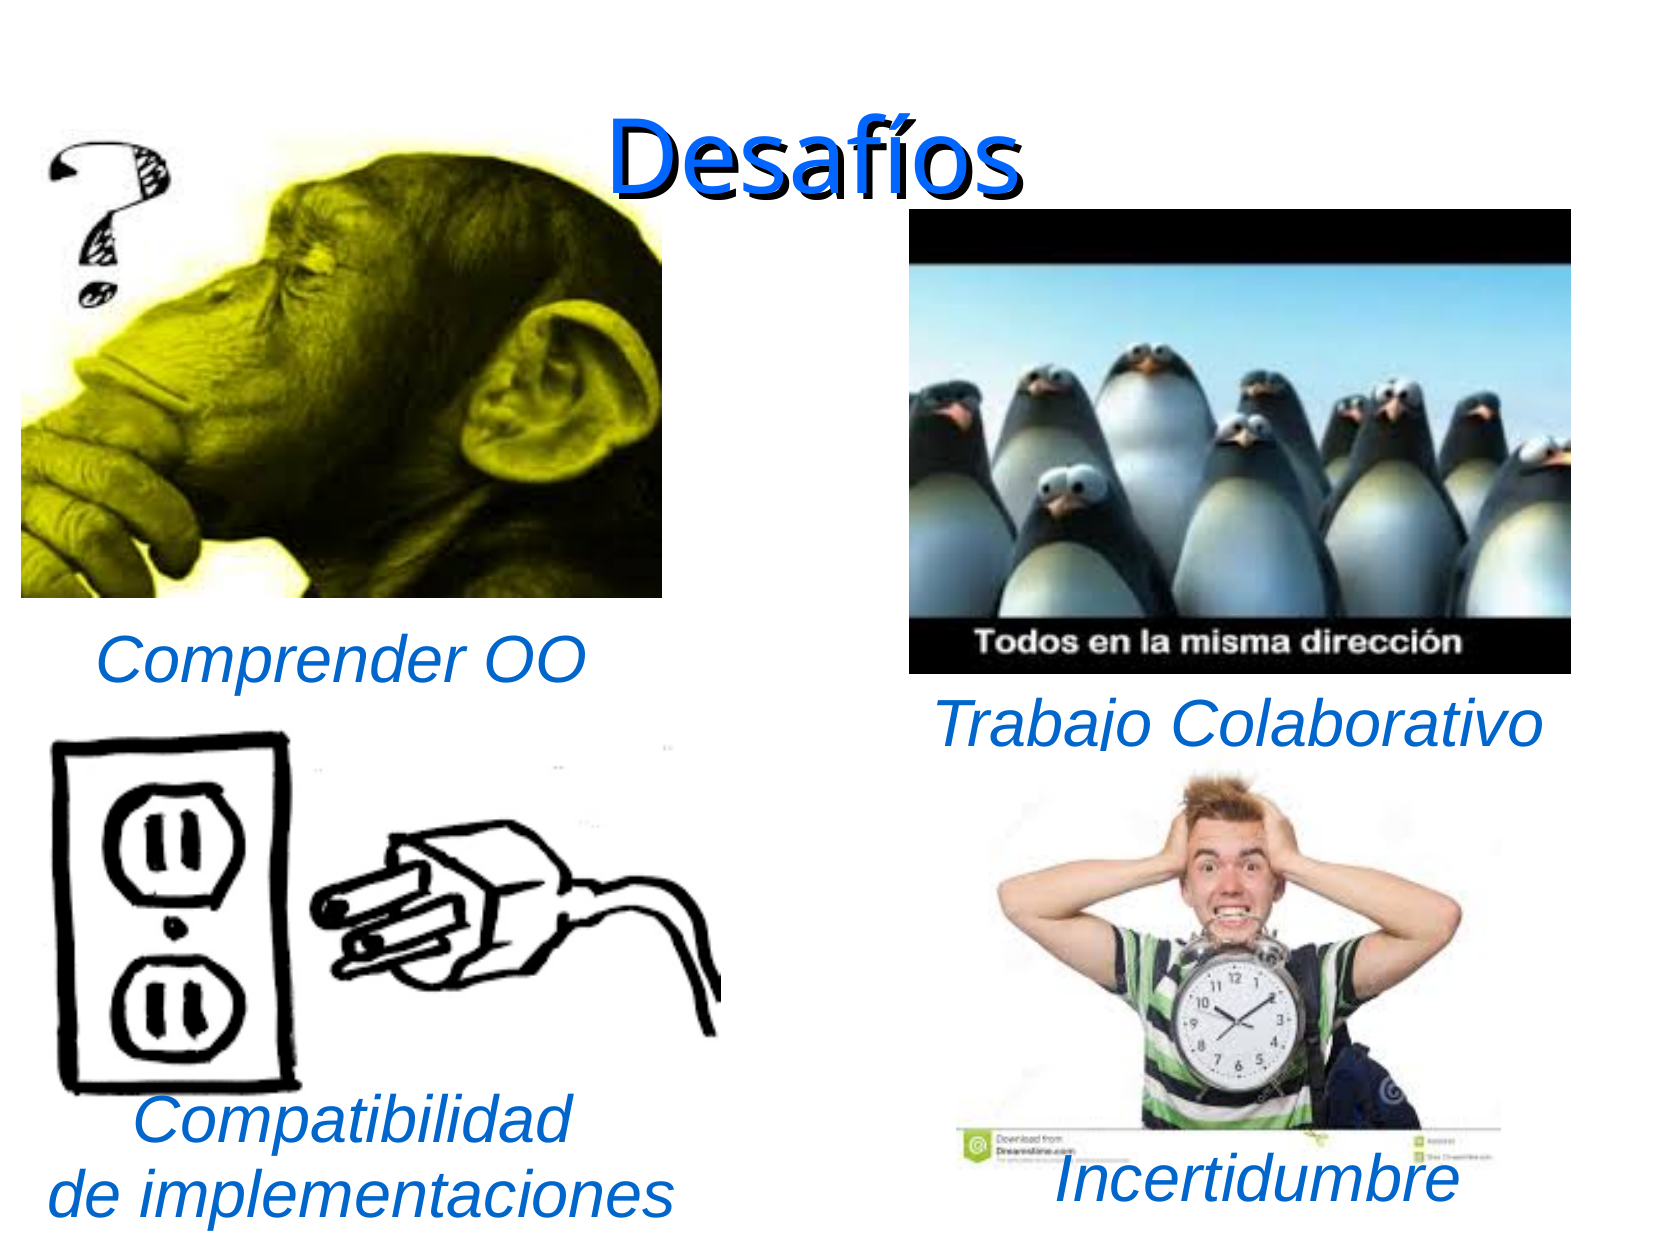

# Desafíos
Comprender OO
Trabajo Colaborativo
Compatibilidad
de implementaciones
Incertidumbre